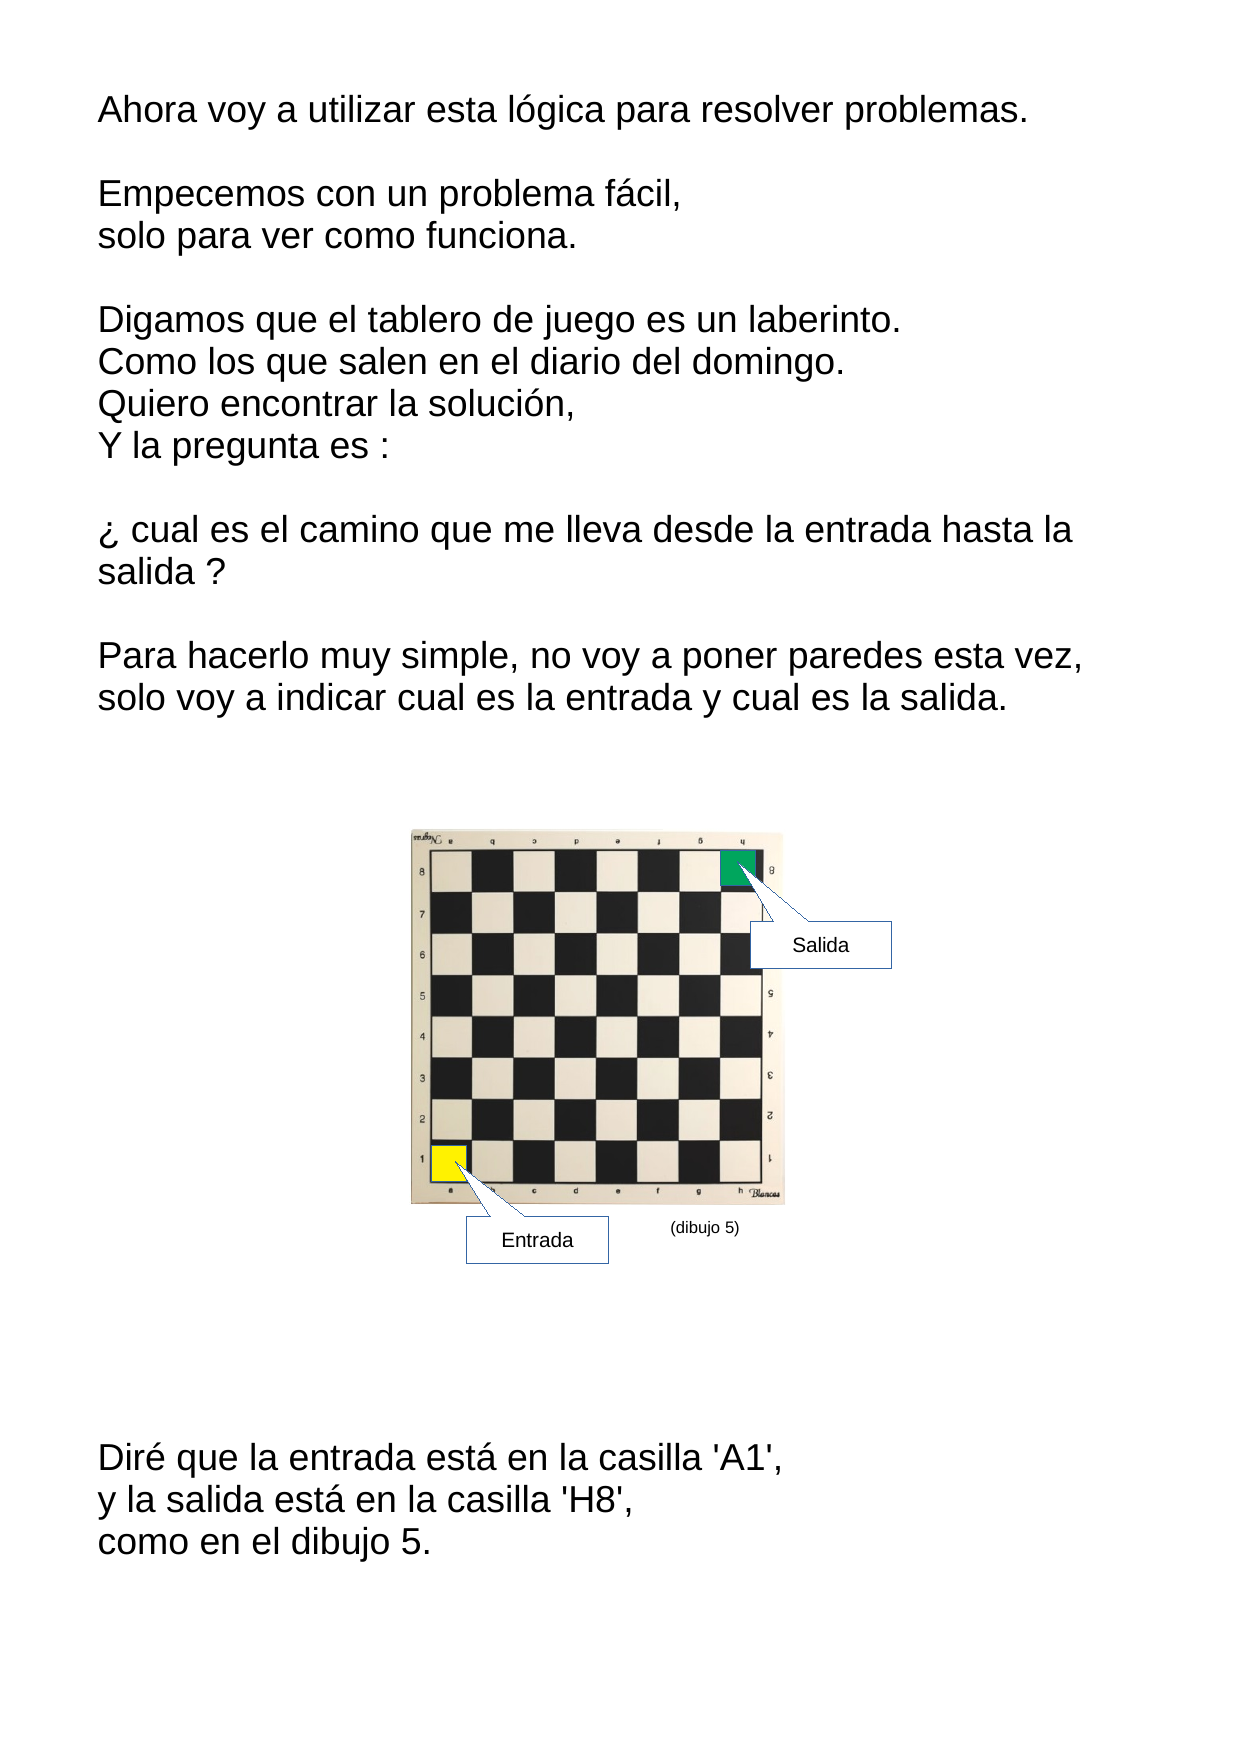

Ahora voy a utilizar esta lógica para resolver problemas.
Empecemos con un problema fácil,
solo para ver como funciona.
Digamos que el tablero de juego es un laberinto.
Como los que salen en el diario del domingo.
Quiero encontrar la solución,
Y la pregunta es :
¿ cual es el camino que me lleva desde la entrada hasta la salida ?
Para hacerlo muy simple, no voy a poner paredes esta vez,
solo voy a indicar cual es la entrada y cual es la salida.
Salida
(dibujo 5)
Entrada
Diré que la entrada está en la casilla 'A1',
y la salida está en la casilla 'H8',
como en el dibujo 5.